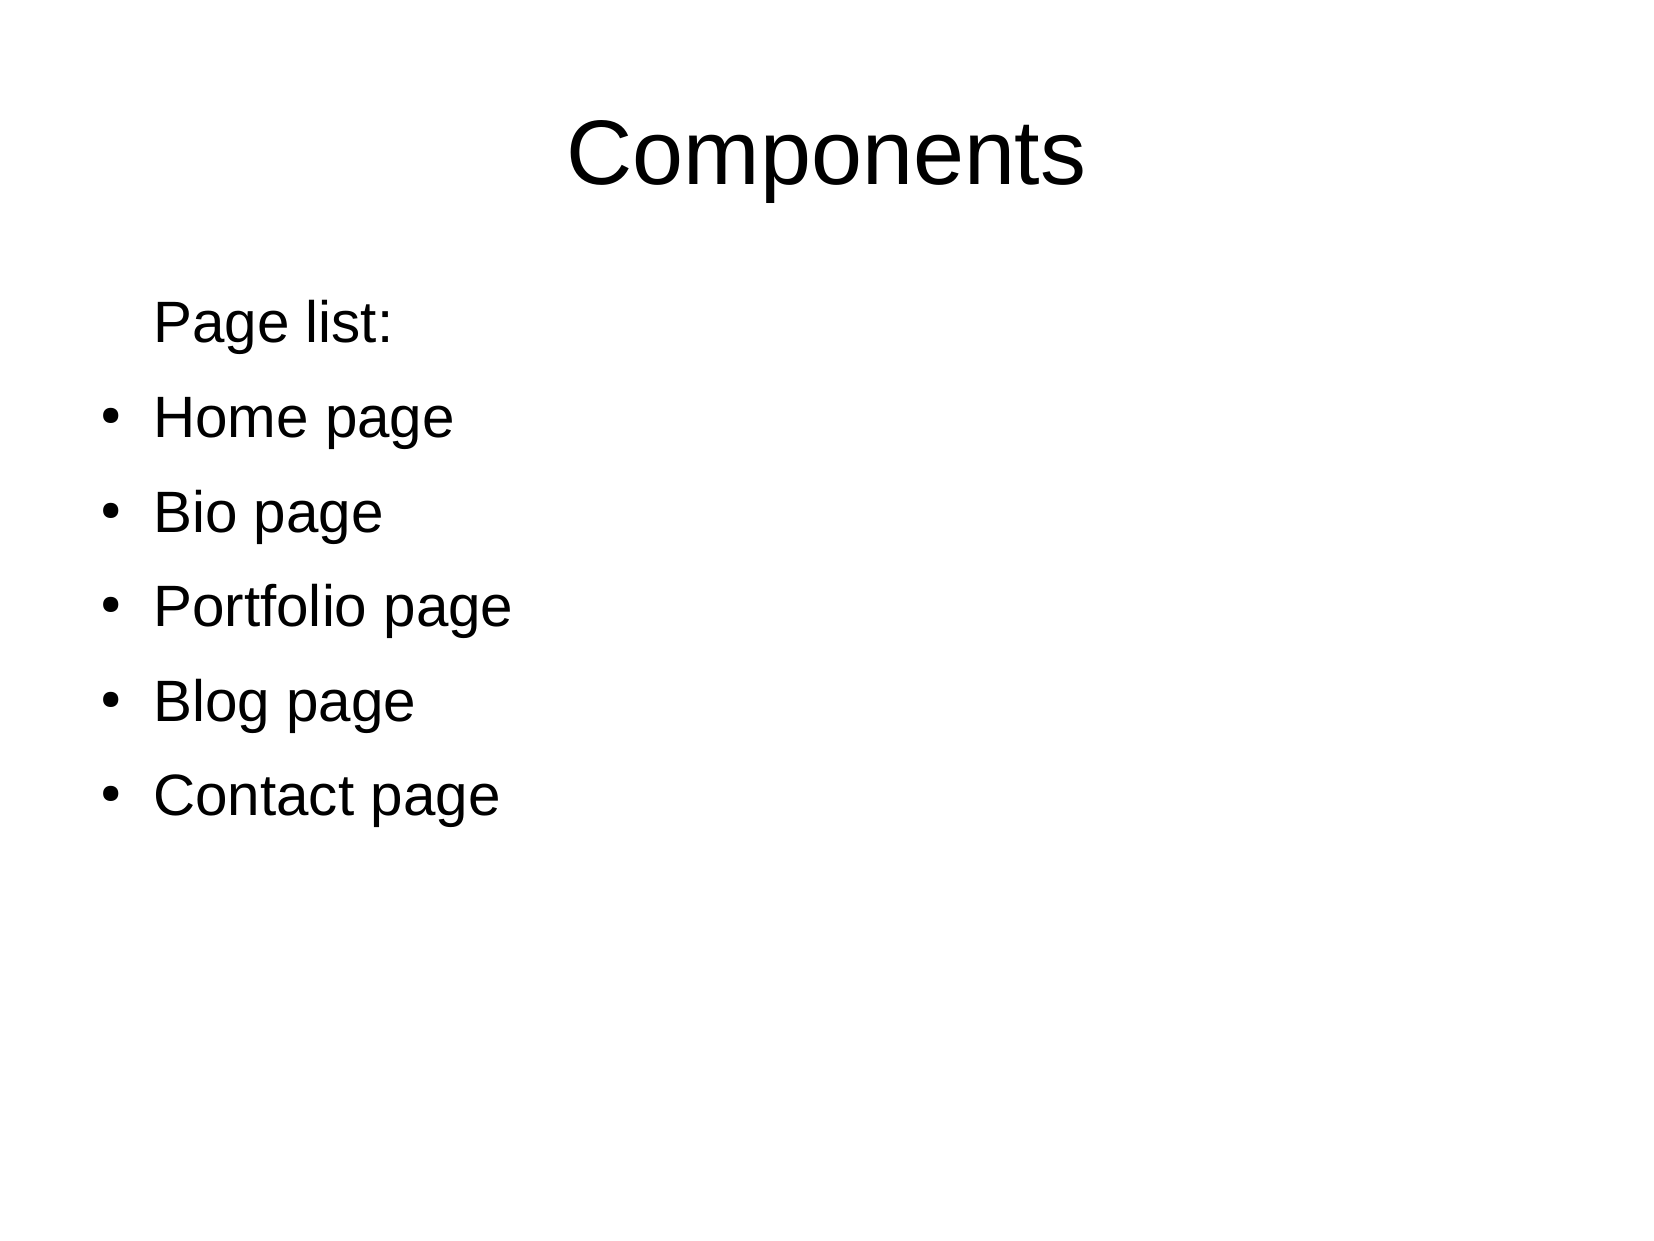

# Components
Page list:
Home page
Bio page
Portfolio page
Blog page
Contact page